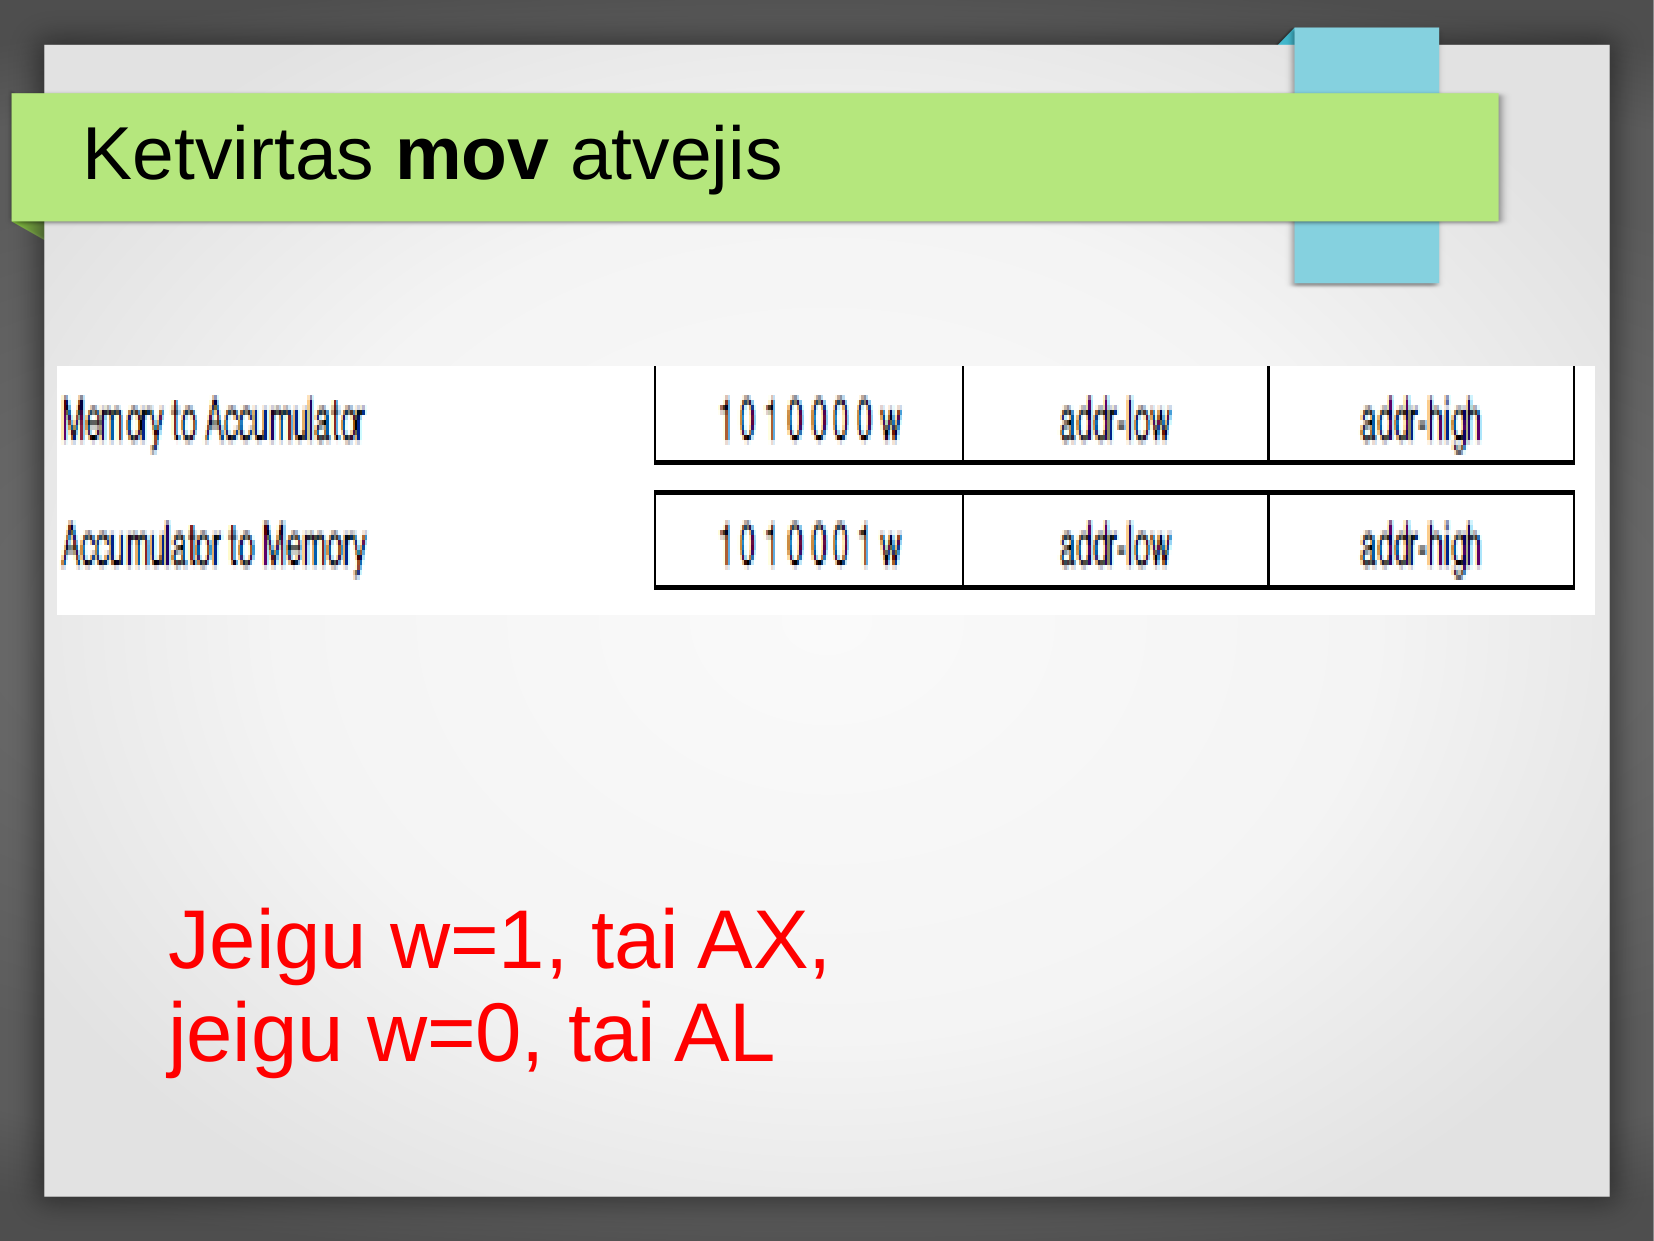

# Ketvirtas mov atvejis
Jeigu w=1, tai AX,
jeigu w=0, tai AL